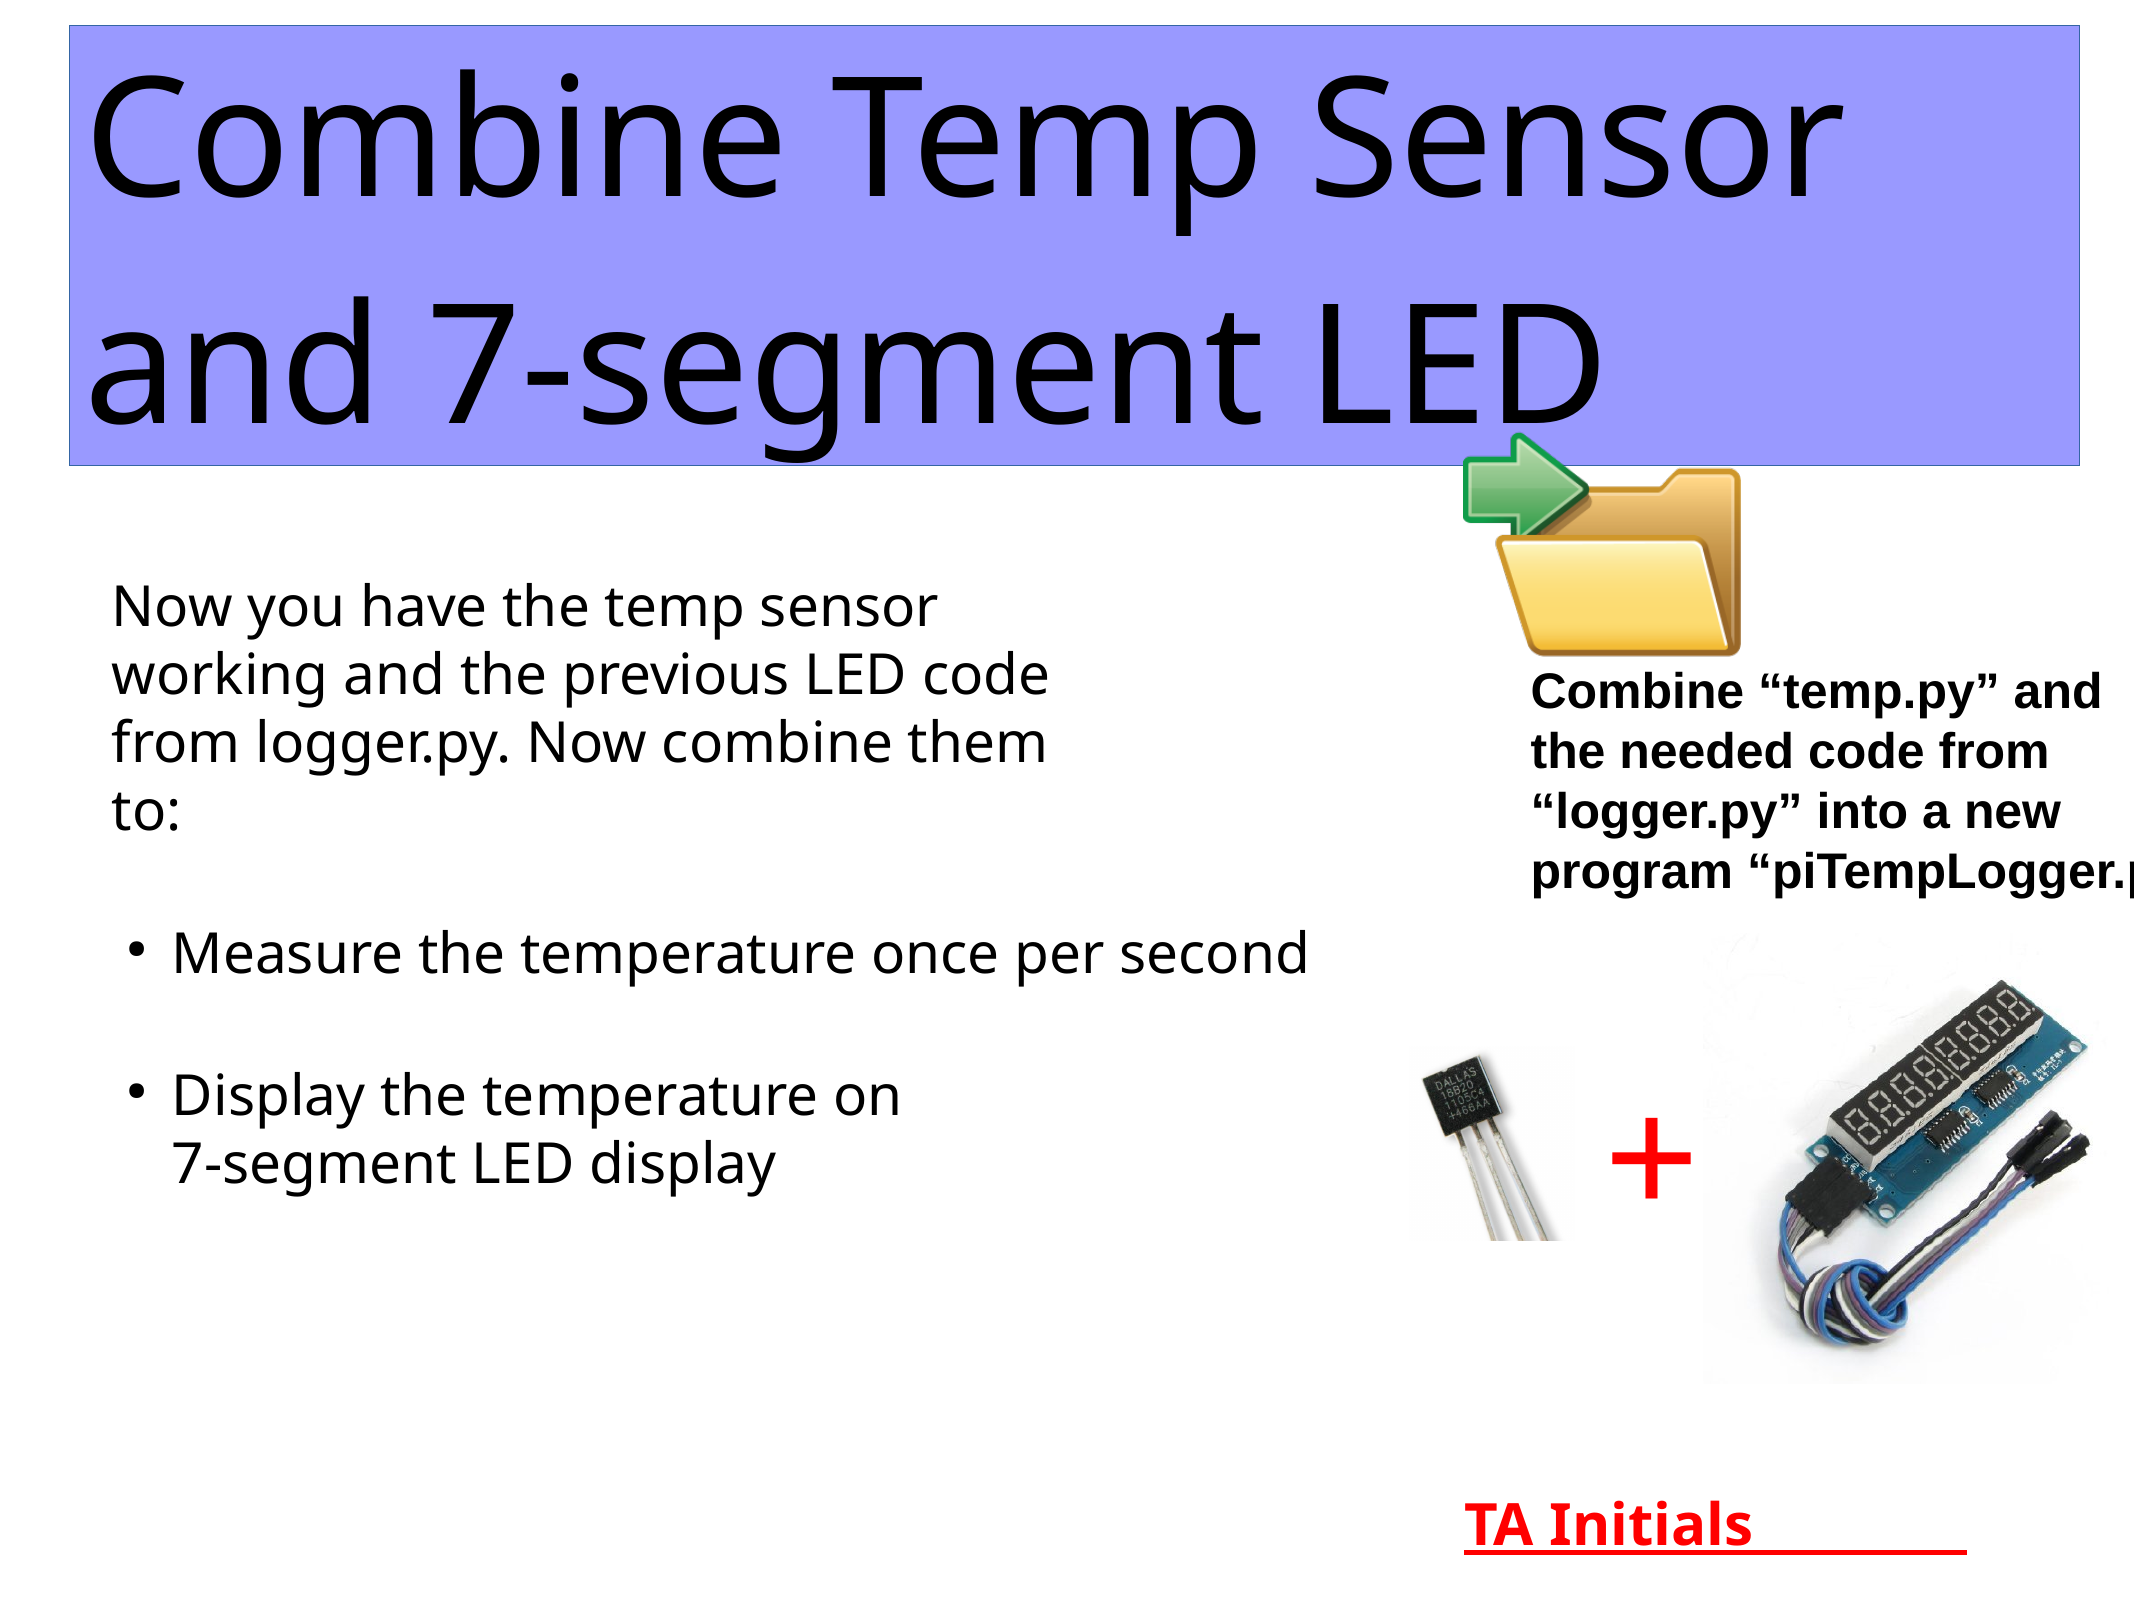

Combine Temp Sensor
and 7-segment LED
Combine “temp.py” and
the needed code from
“logger.py” into a new
program “piTempLogger.py”.
Now you have the temp sensor
working and the previous LED code
from logger.py. Now combine them
to:
Measure the temperature once per second
Display the temperature on
7-segment LED display
+
			TA Initials